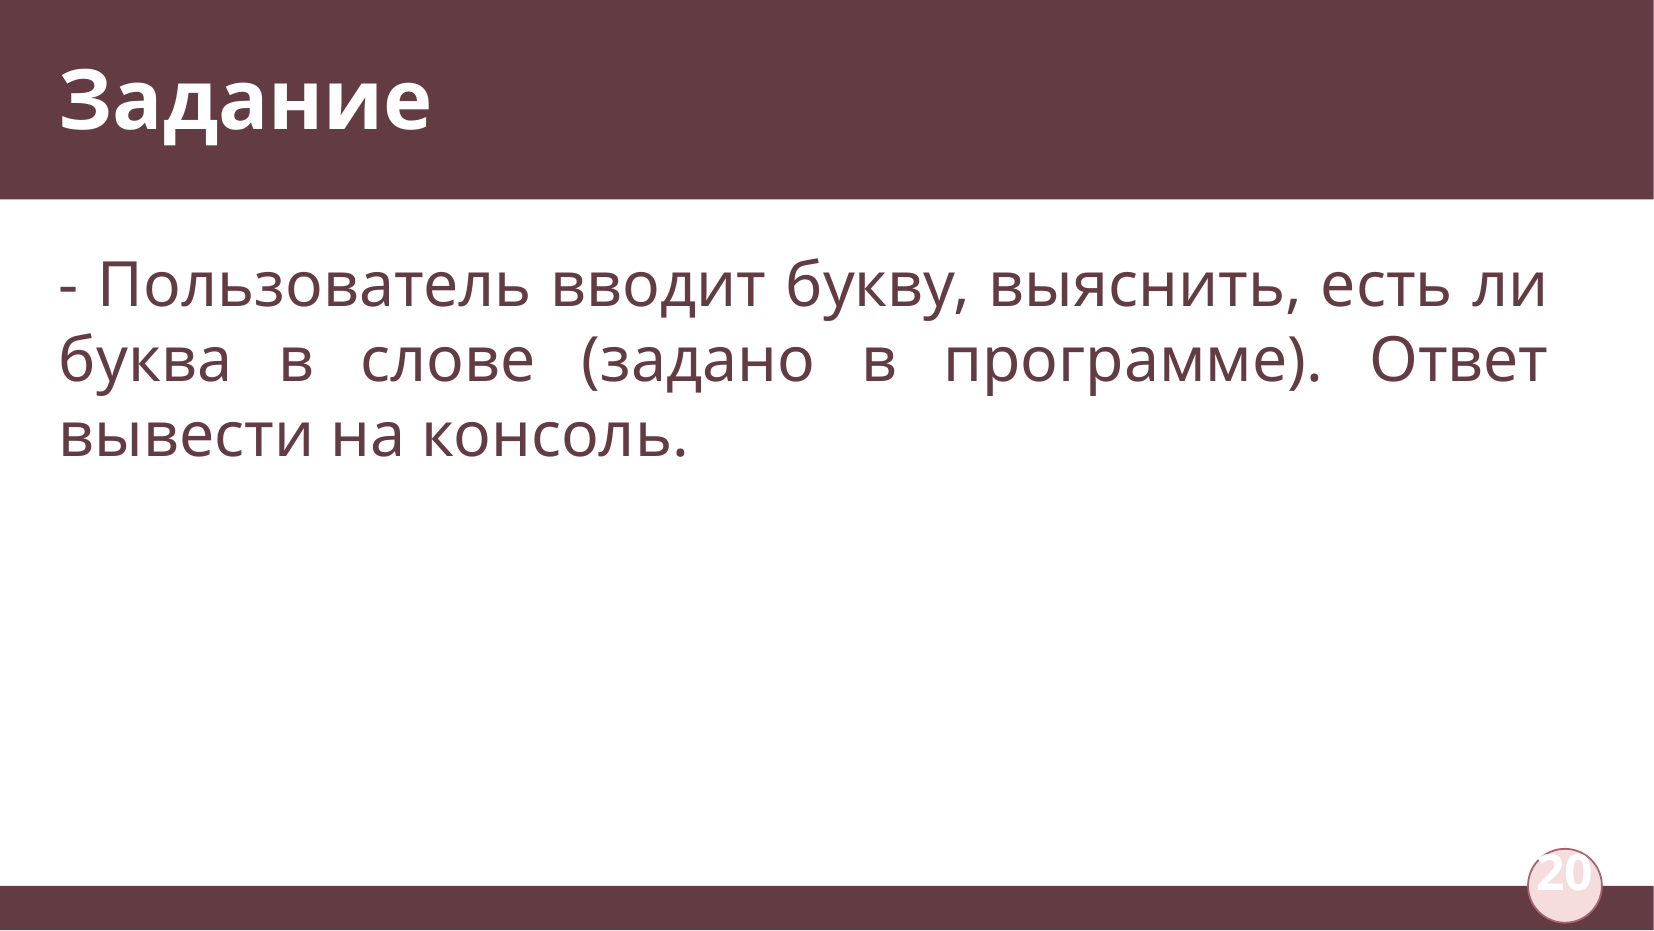

# Задание
- Пользователь вводит букву, выяснить, есть ли буква в слове (задано в программе). Ответ вывести на консоль.